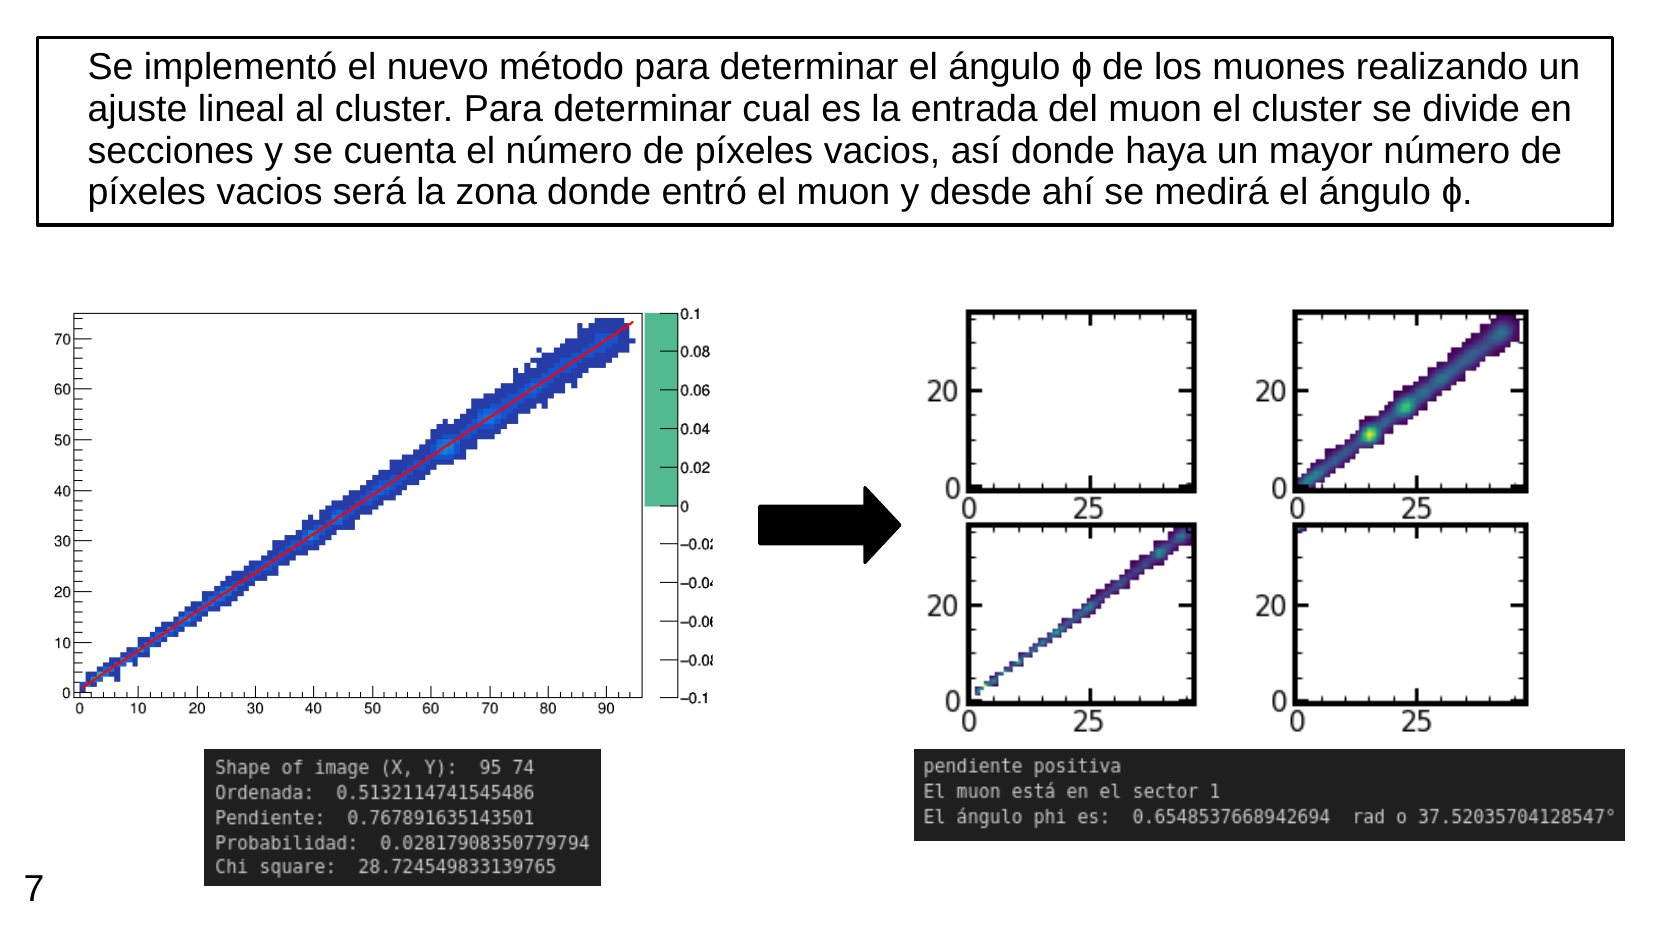

Se implementó el nuevo método para determinar el ángulo ɸ de los muones realizando un ajuste lineal al cluster. Para determinar cual es la entrada del muon el cluster se divide en secciones y se cuenta el número de píxeles vacios, así donde haya un mayor número de píxeles vacios será la zona donde entró el muon y desde ahí se medirá el ángulo ɸ.